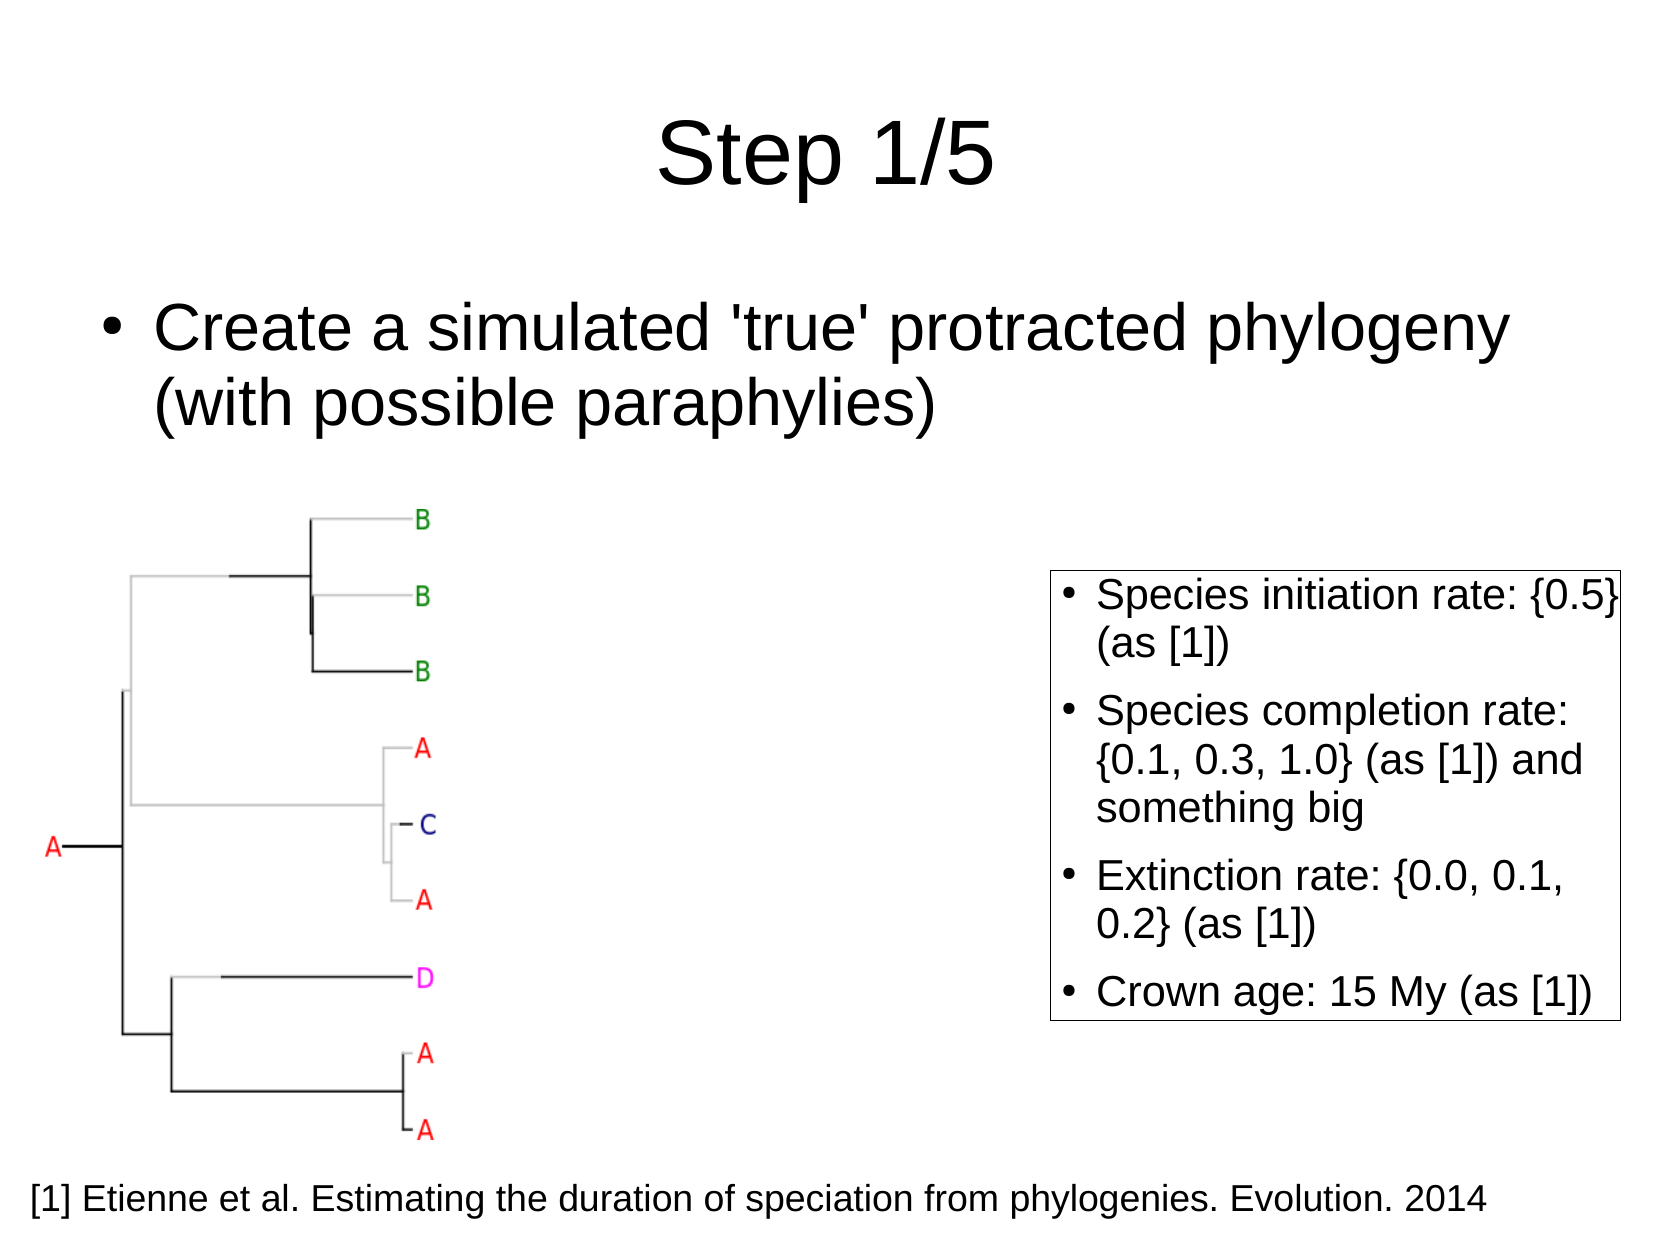

# Step 1/5
Create a simulated 'true' protracted phylogeny (with possible paraphylies)
Species initiation rate: {0.5} (as [1])
Species completion rate: {0.1, 0.3, 1.0} (as [1]) and something big
Extinction rate: {0.0, 0.1, 0.2} (as [1])
Crown age: 15 My (as [1])
[1] Etienne et al. Estimating the duration of speciation from phylogenies. Evolution. 2014